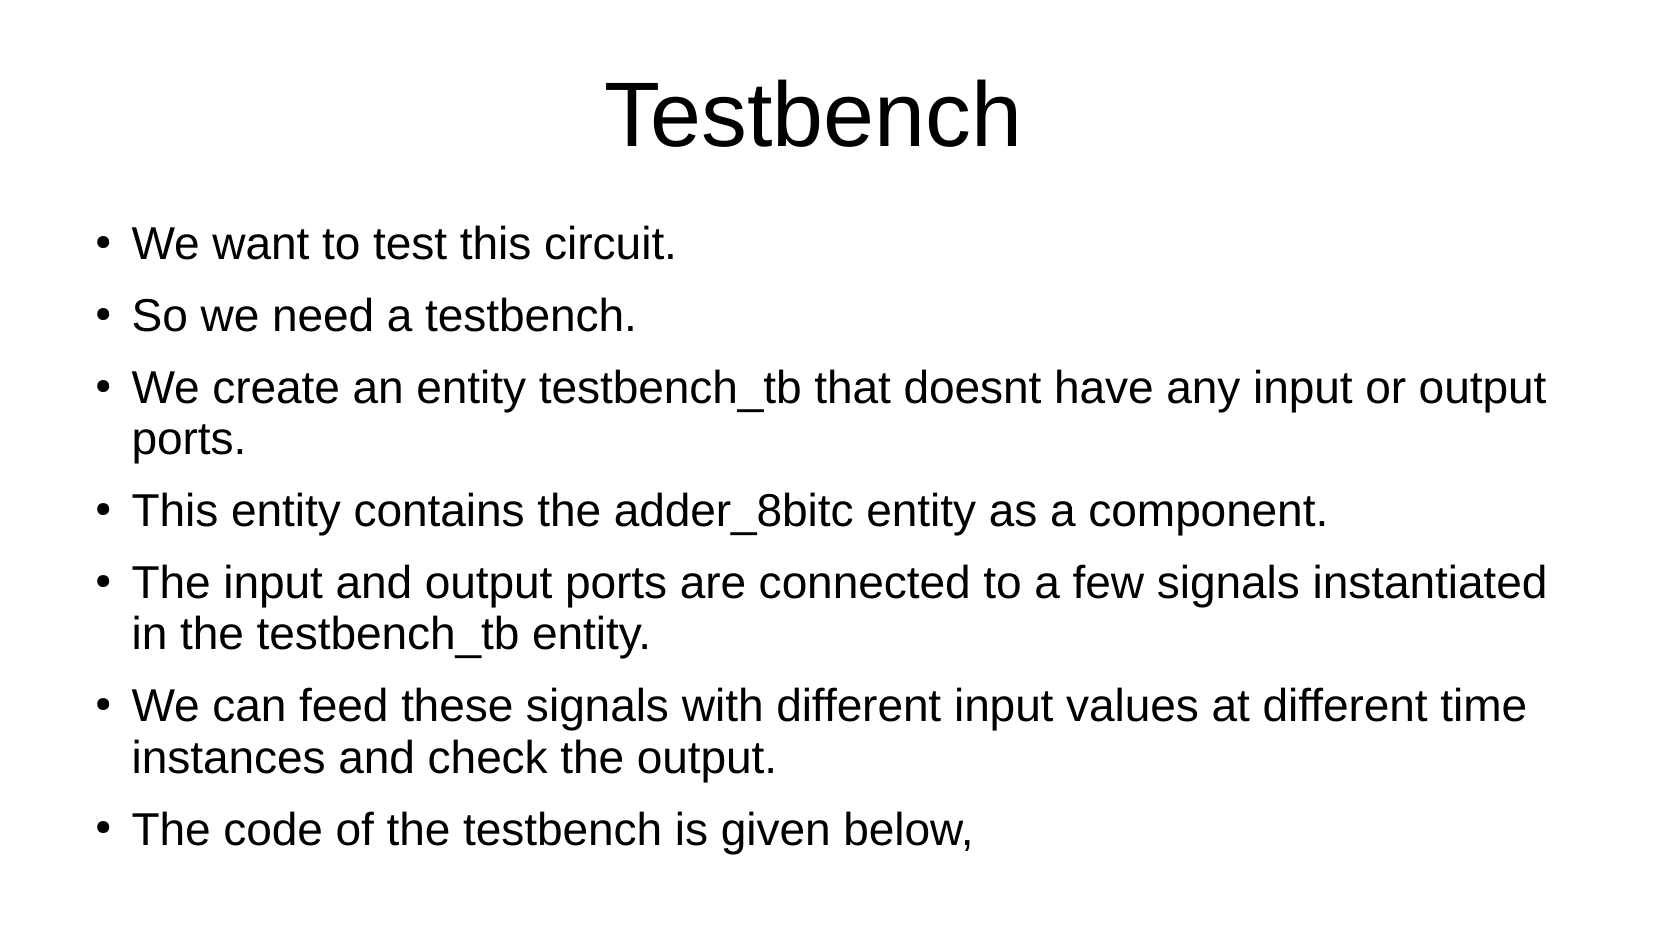

# Testbench
We want to test this circuit.
So we need a testbench.
We create an entity testbench_tb that doesnt have any input or output ports.
This entity contains the adder_8bitc entity as a component.
The input and output ports are connected to a few signals instantiated in the testbench_tb entity.
We can feed these signals with different input values at different time instances and check the output.
The code of the testbench is given below,